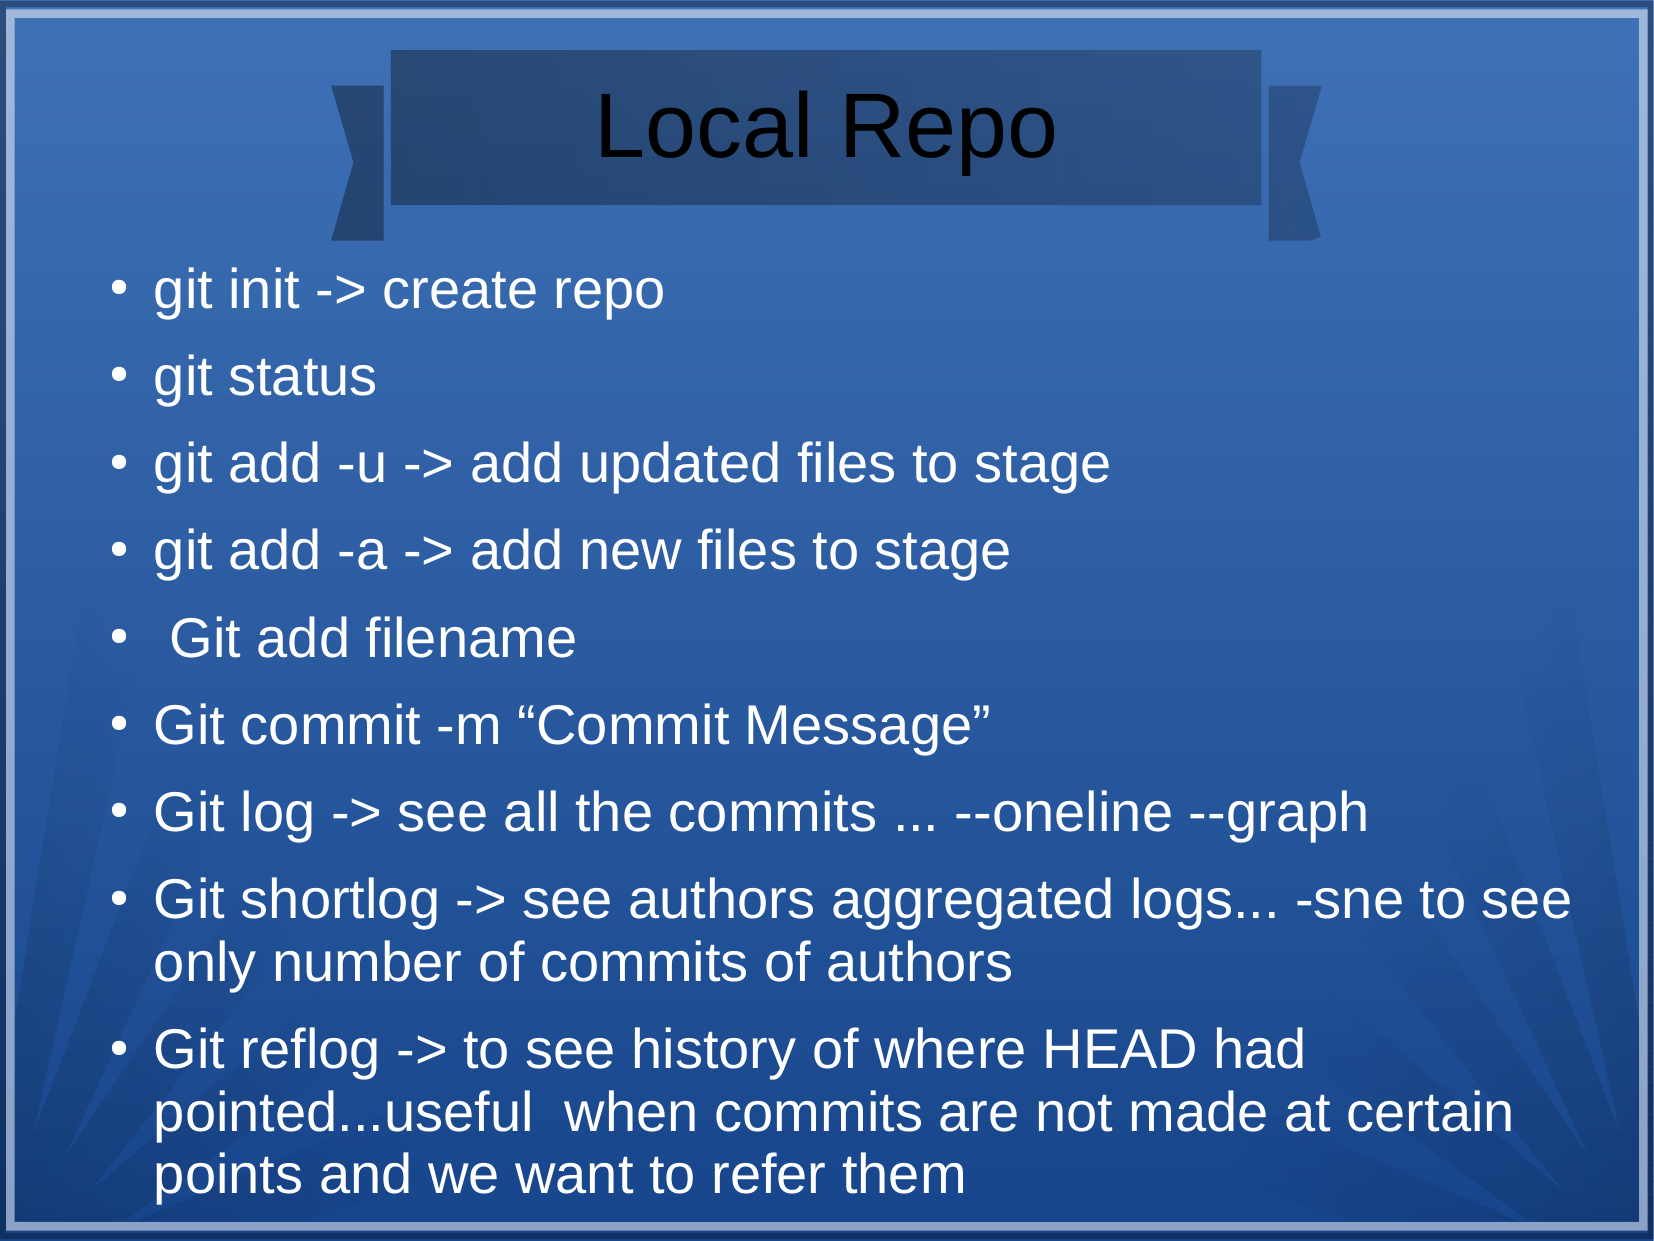

# Local Repo
git init -> create repo
git status
git add -u -> add updated files to stage
git add -a -> add new files to stage
 Git add filename
Git commit -m “Commit Message”
Git log -> see all the commits ... --oneline --graph
Git shortlog -> see authors aggregated logs... -sne to see only number of commits of authors
Git reflog -> to see history of where HEAD had pointed...useful when commits are not made at certain points and we want to refer them